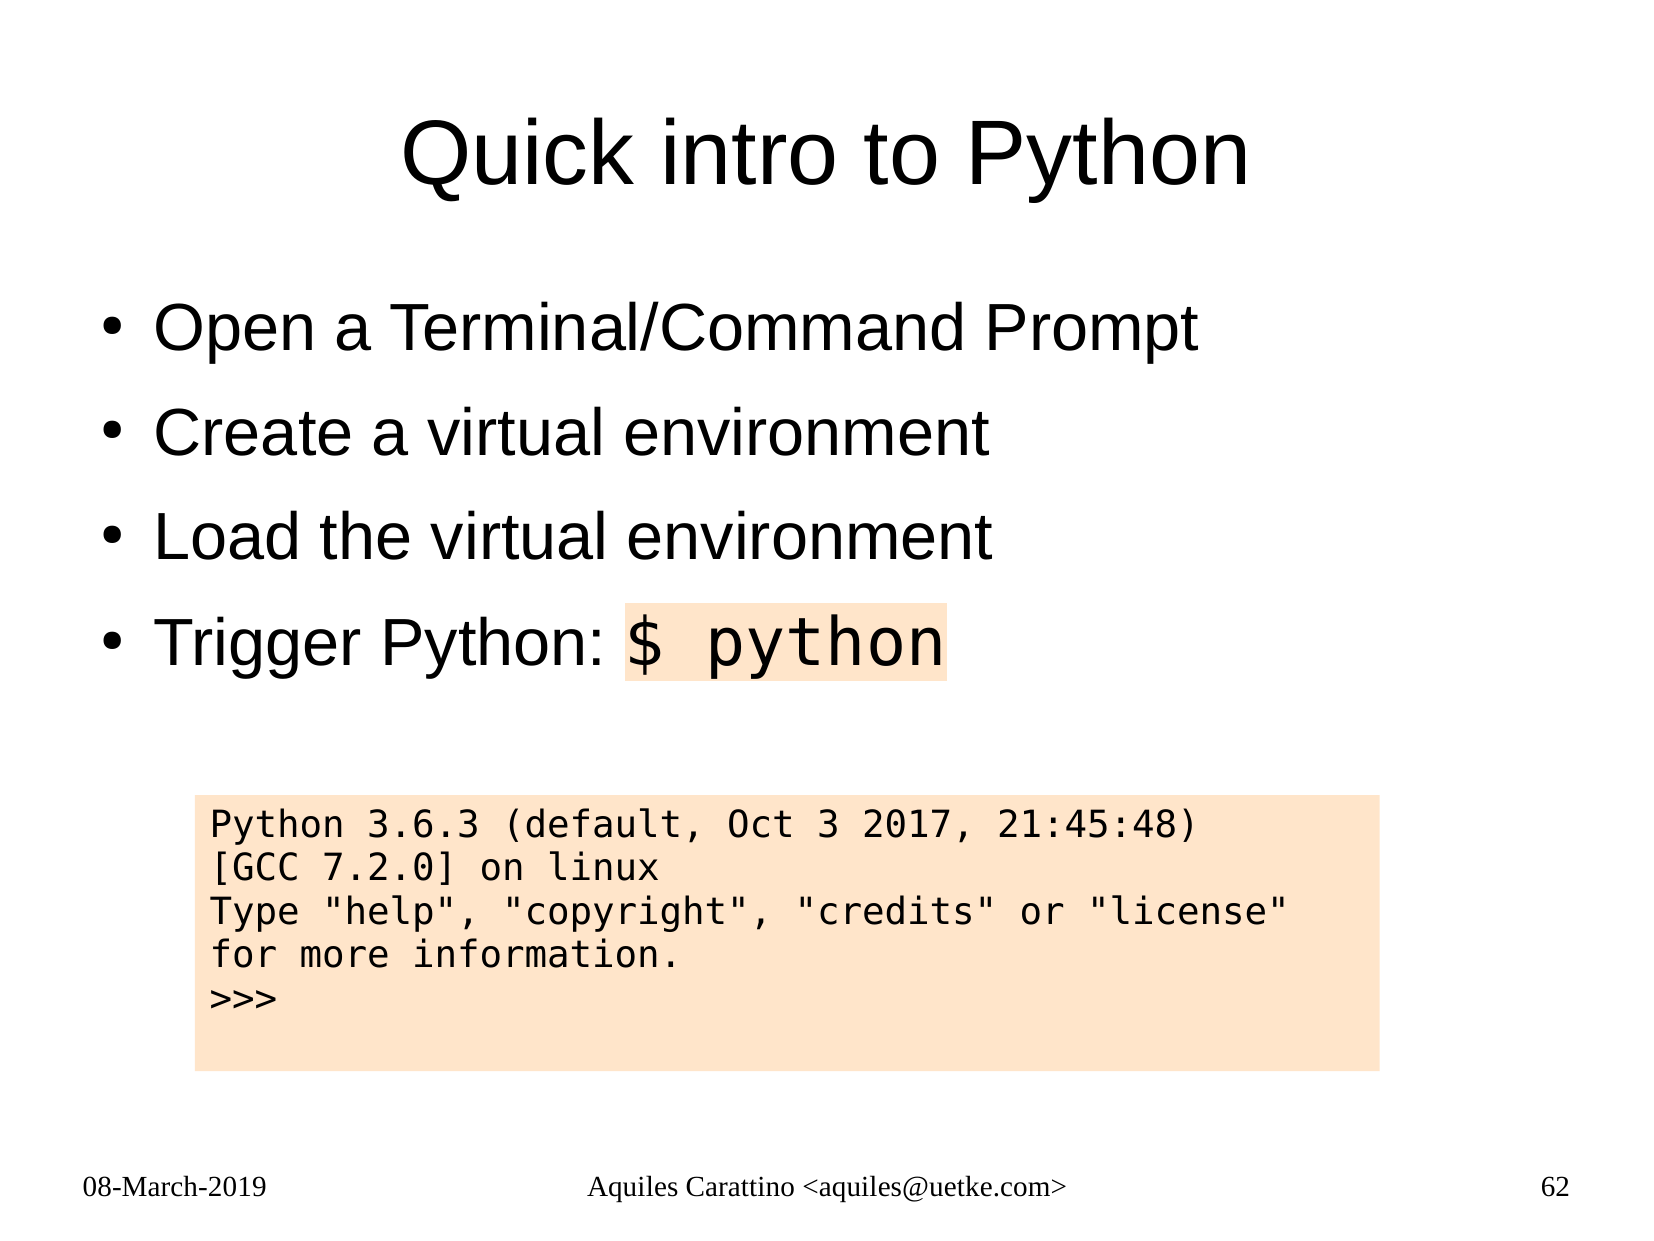

# Quick intro to Python
Open a Terminal/Command Prompt
Create a virtual environment
Load the virtual environment
Trigger Python: $ python
Python 3.6.3 (default, Oct 3 2017, 21:45:48)
[GCC 7.2.0] on linux
Type "help", "copyright", "credits" or "license" for more information.
>>>
08-March-2019
Aquiles Carattino <aquiles@uetke.com>
62